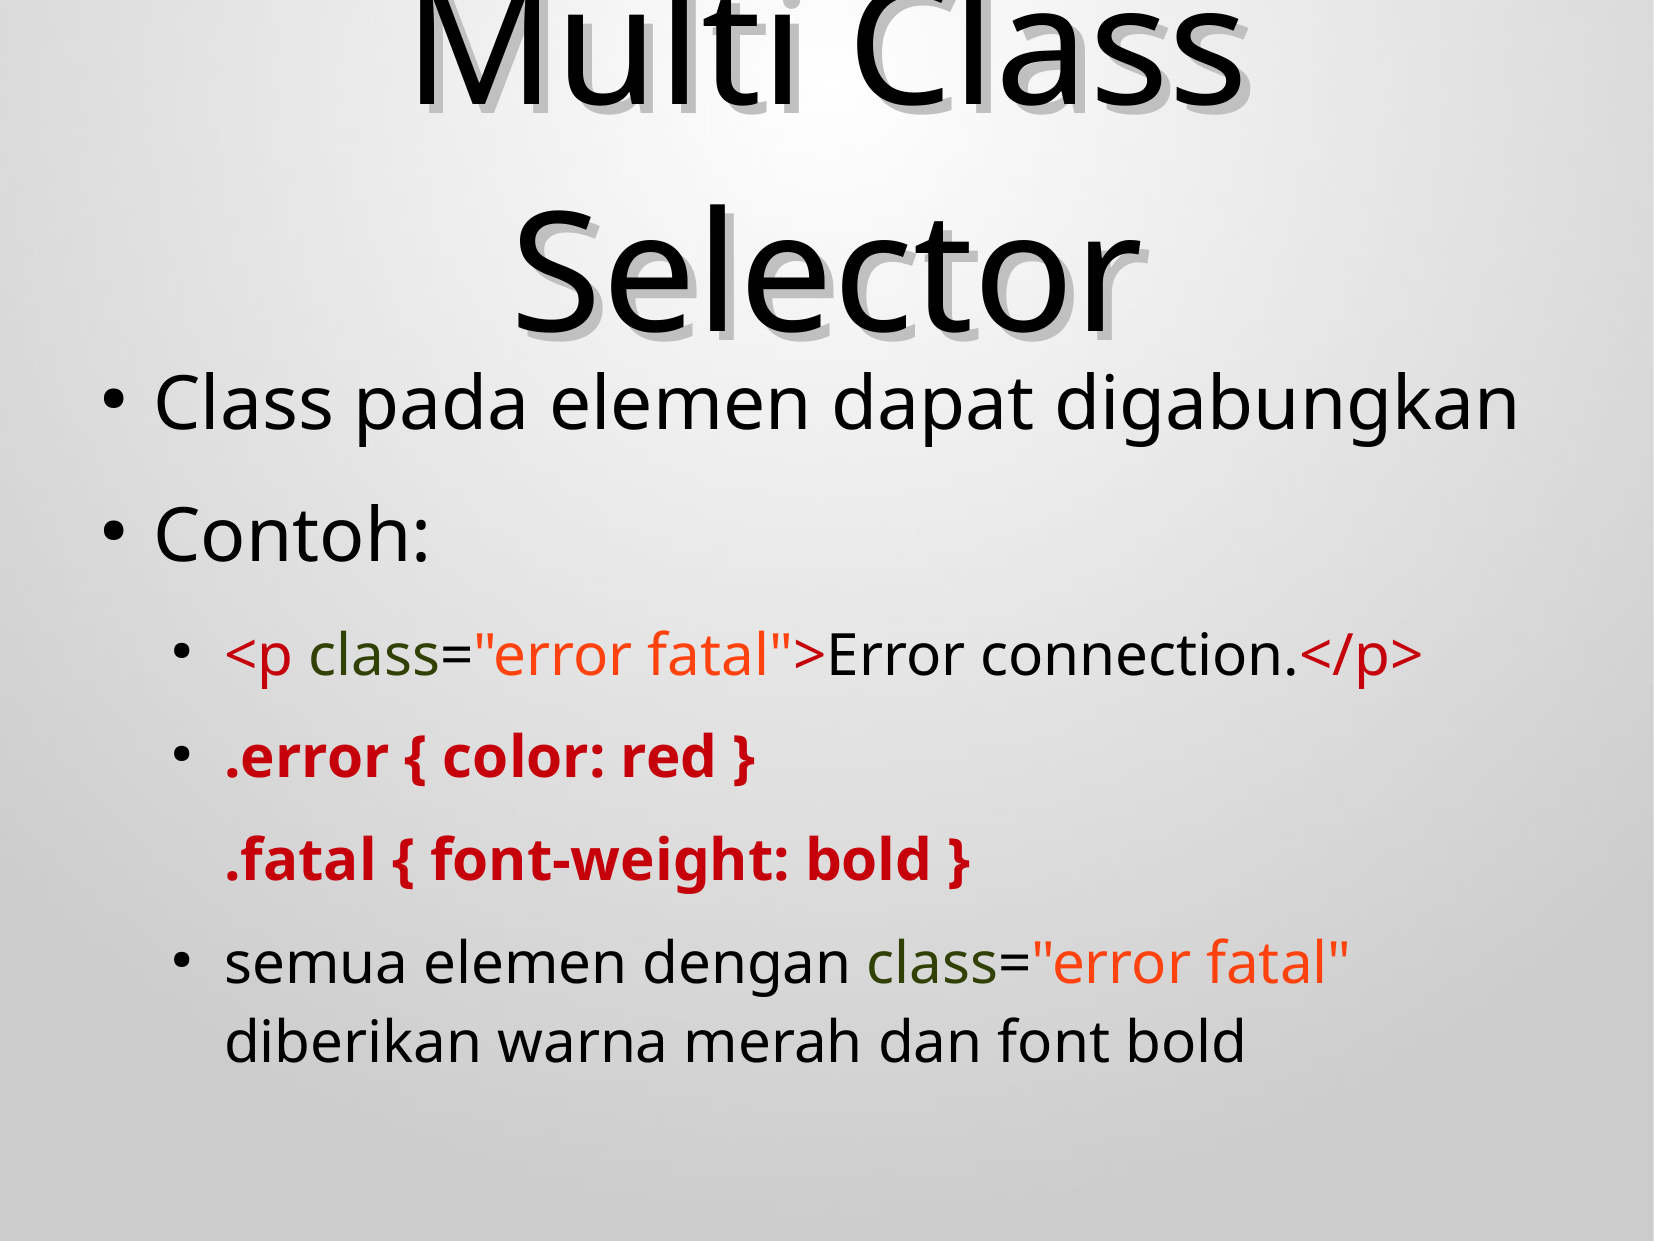

# Multi Class Selector
Class pada elemen dapat digabungkan
Contoh:
<p class="error fatal">Error connection.</p>
.error { color: red }
.fatal { font-weight: bold }
semua elemen dengan class="error fatal" diberikan warna merah dan font bold